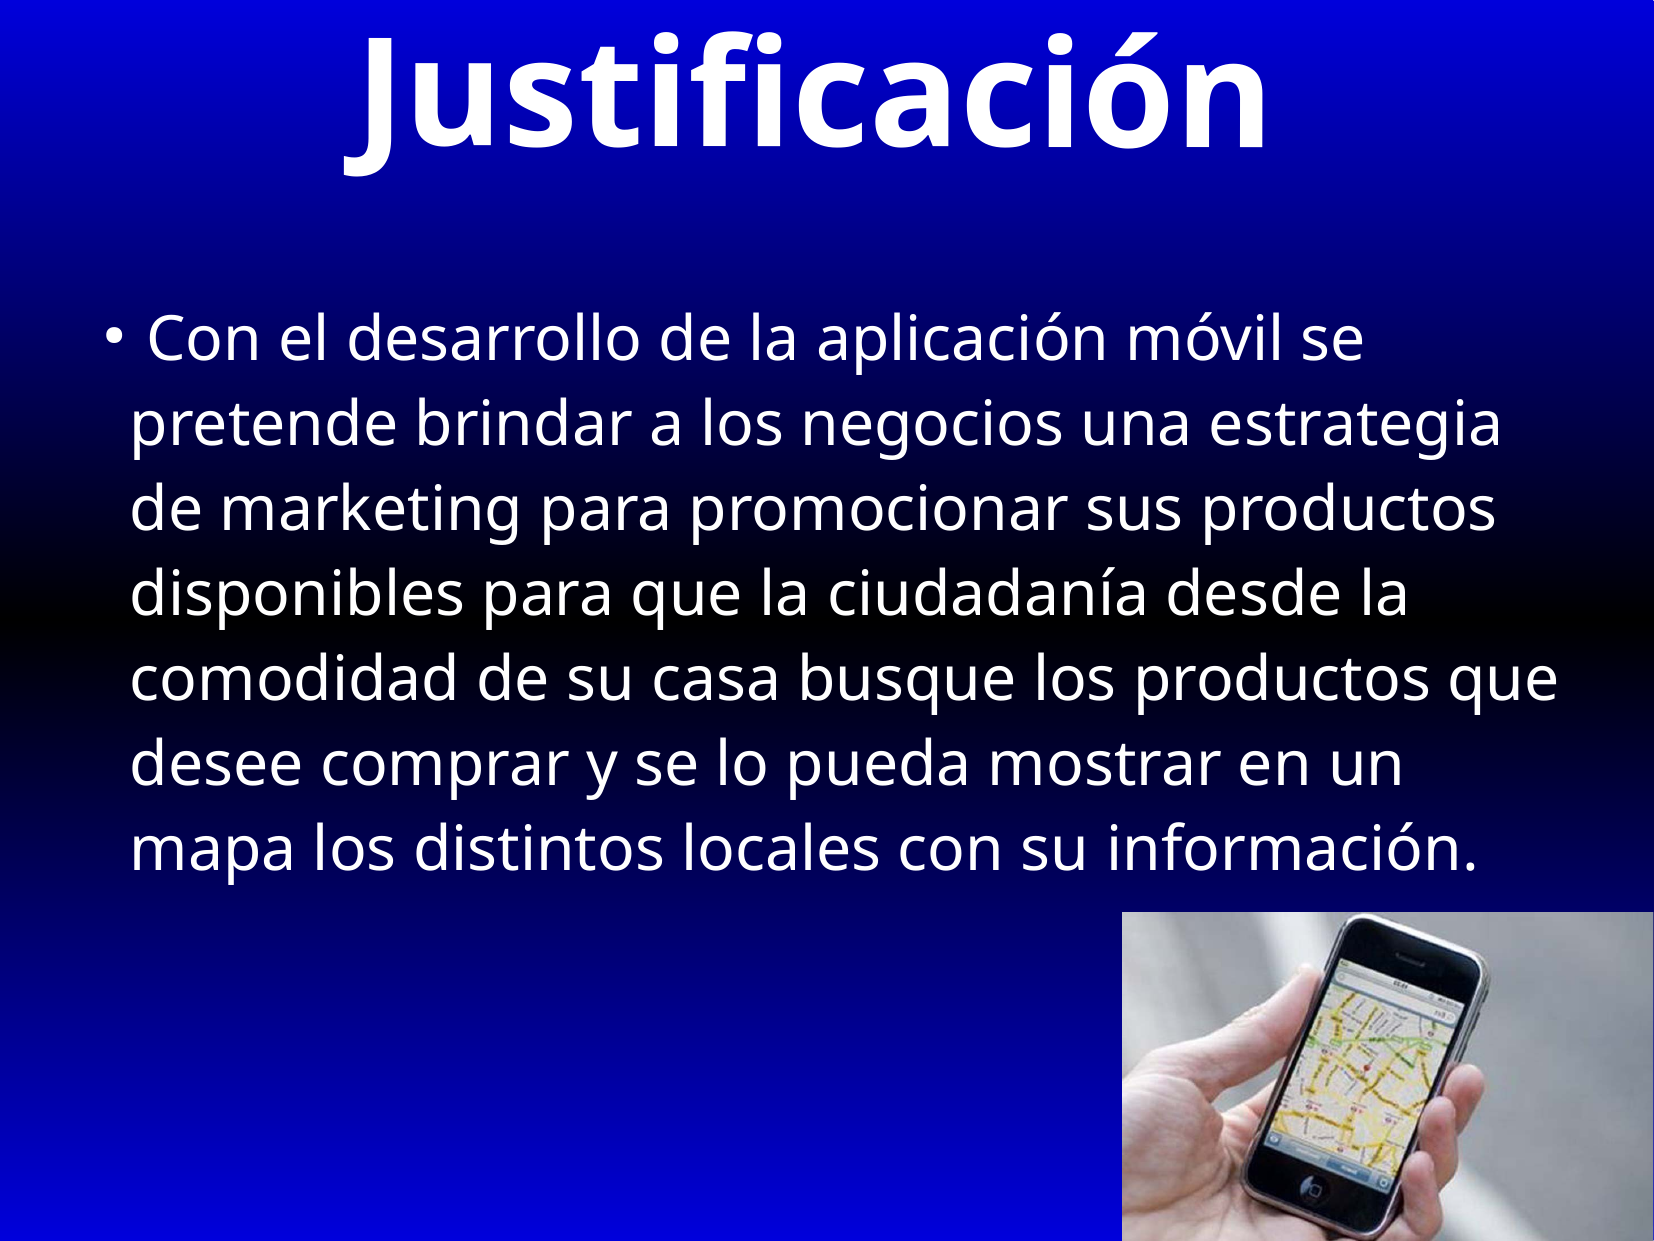

Justificación
# Con el desarrollo de la aplicación móvil se pretende brindar a los negocios una estrategia de marketing para promocionar sus productos disponibles para que la ciudadanía desde la comodidad de su casa busque los productos que desee comprar y se lo pueda mostrar en un mapa los distintos locales con su información.